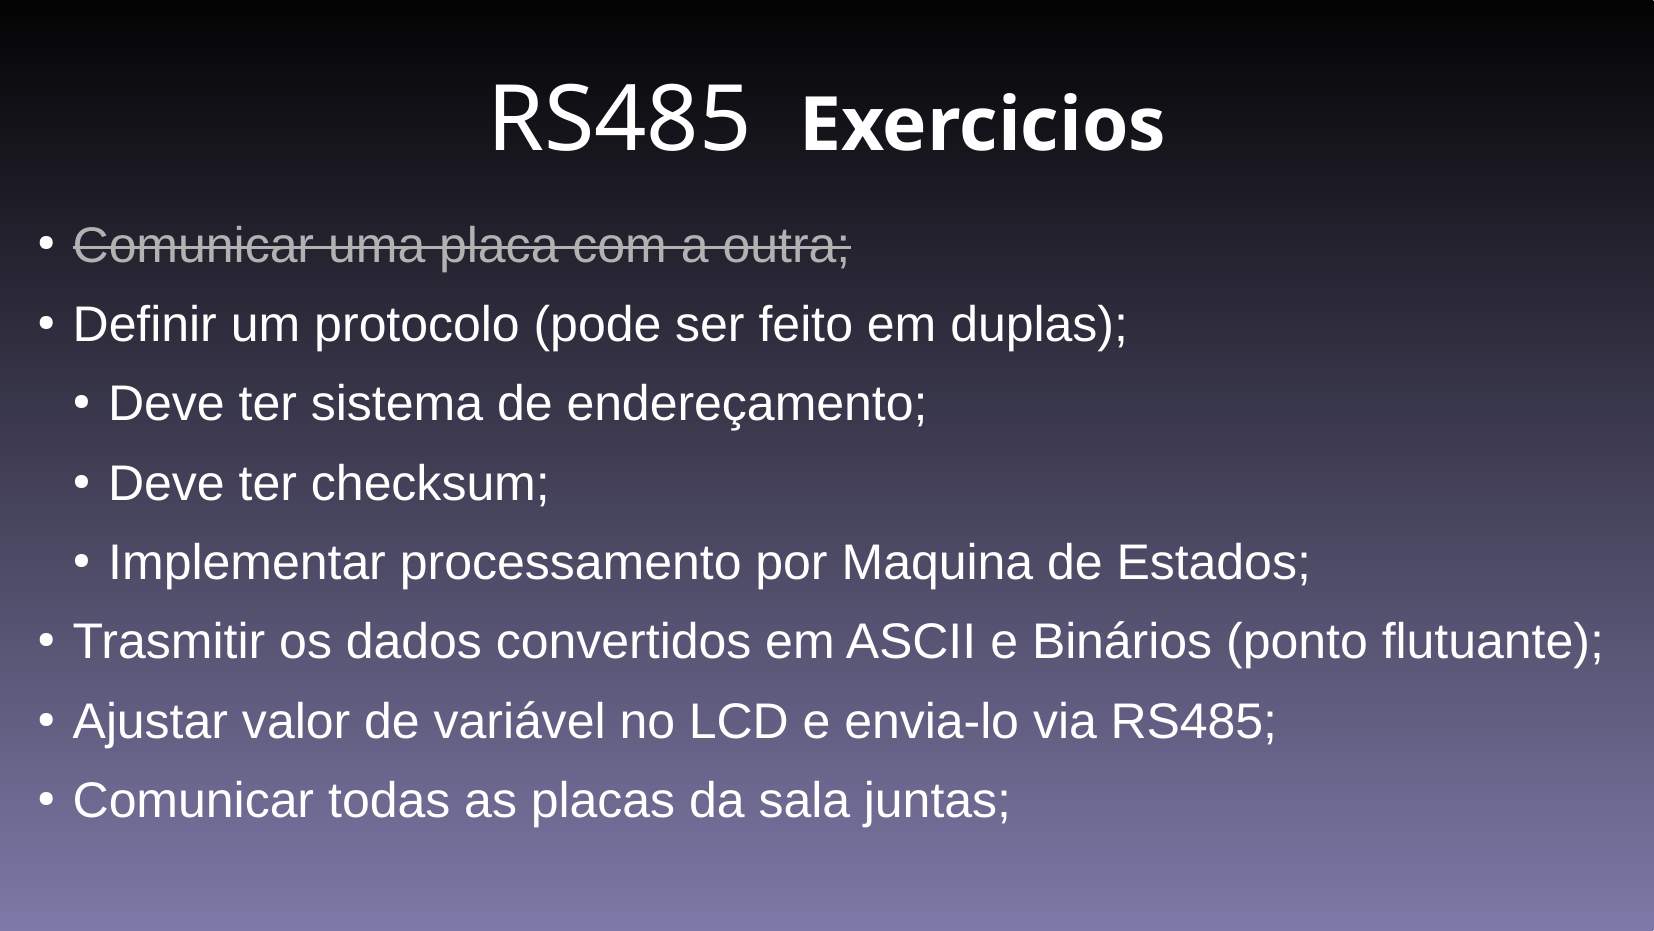

# RS485 Exercicios
Comunicar uma placa com a outra;
Definir um protocolo (pode ser feito em duplas);
Deve ter sistema de endereçamento;
Deve ter checksum;
Implementar processamento por Maquina de Estados;
Trasmitir os dados convertidos em ASCII e Binários (ponto flutuante);
Ajustar valor de variável no LCD e envia-lo via RS485;
Comunicar todas as placas da sala juntas;